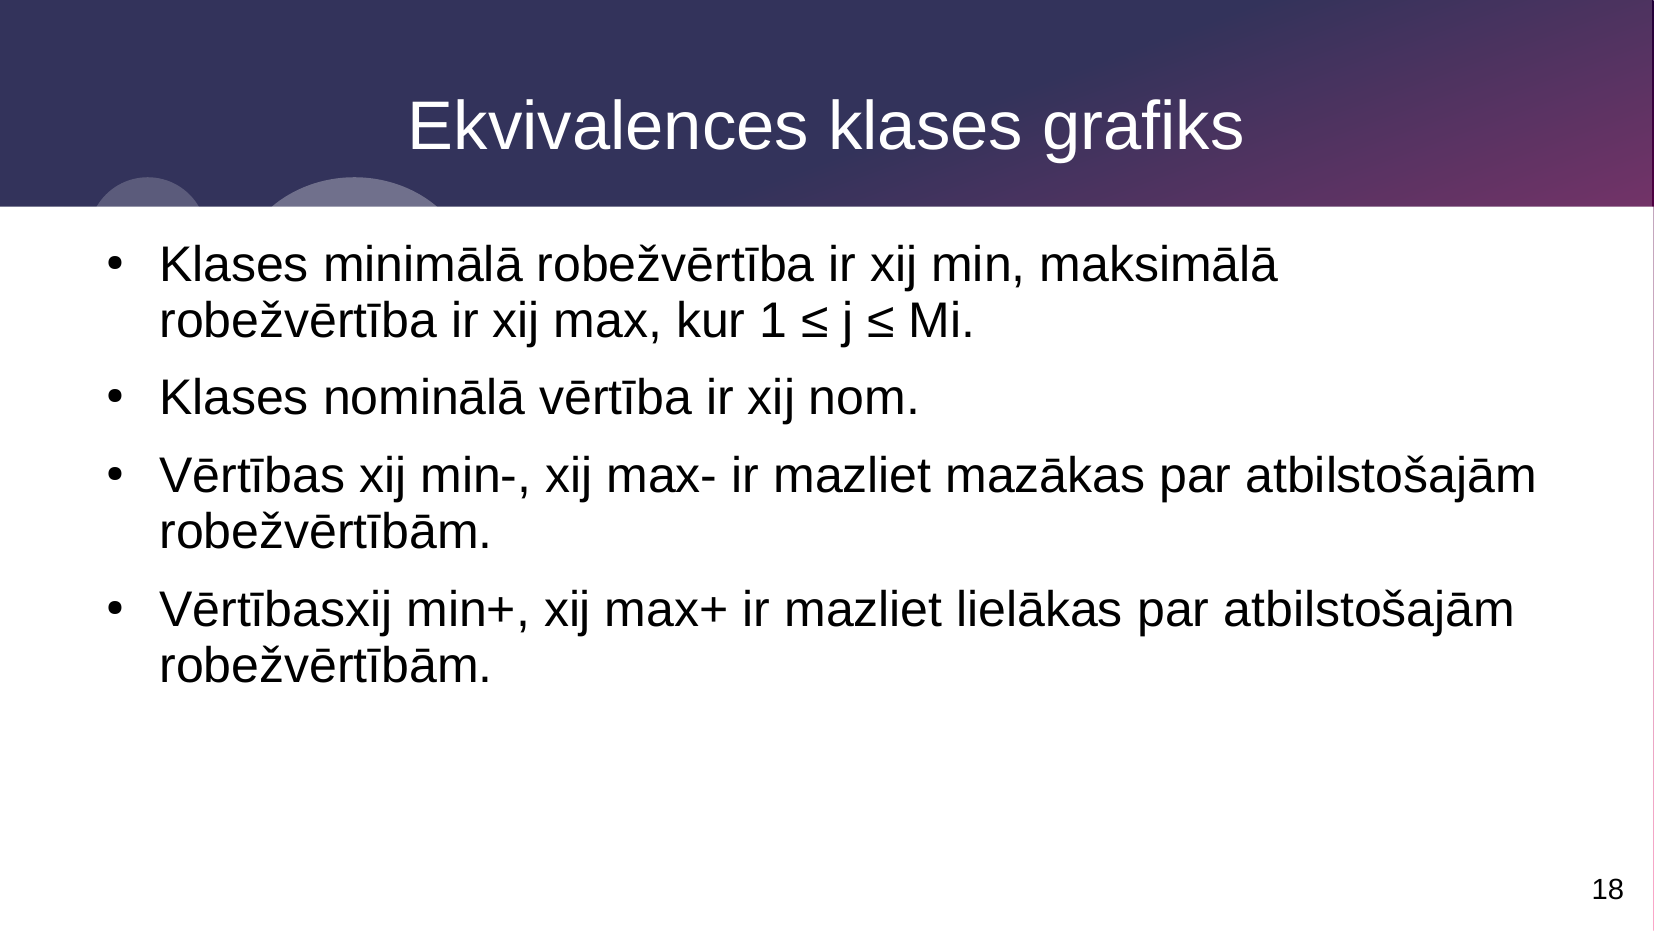

# Ekvivalences klases grafiks
Klases minimālā robežvērtība ir xij min, maksimālā robežvērtība ir xij max, kur 1 ≤ j ≤ Mi.
Klases nominālā vērtība ir xij nom.
Vērtības xij min-, xij max- ir mazliet mazākas par atbilstošajām robežvērtībām.
Vērtībasxij min+, xij max+ ir mazliet lielākas par atbilstošajām robežvērtībām.